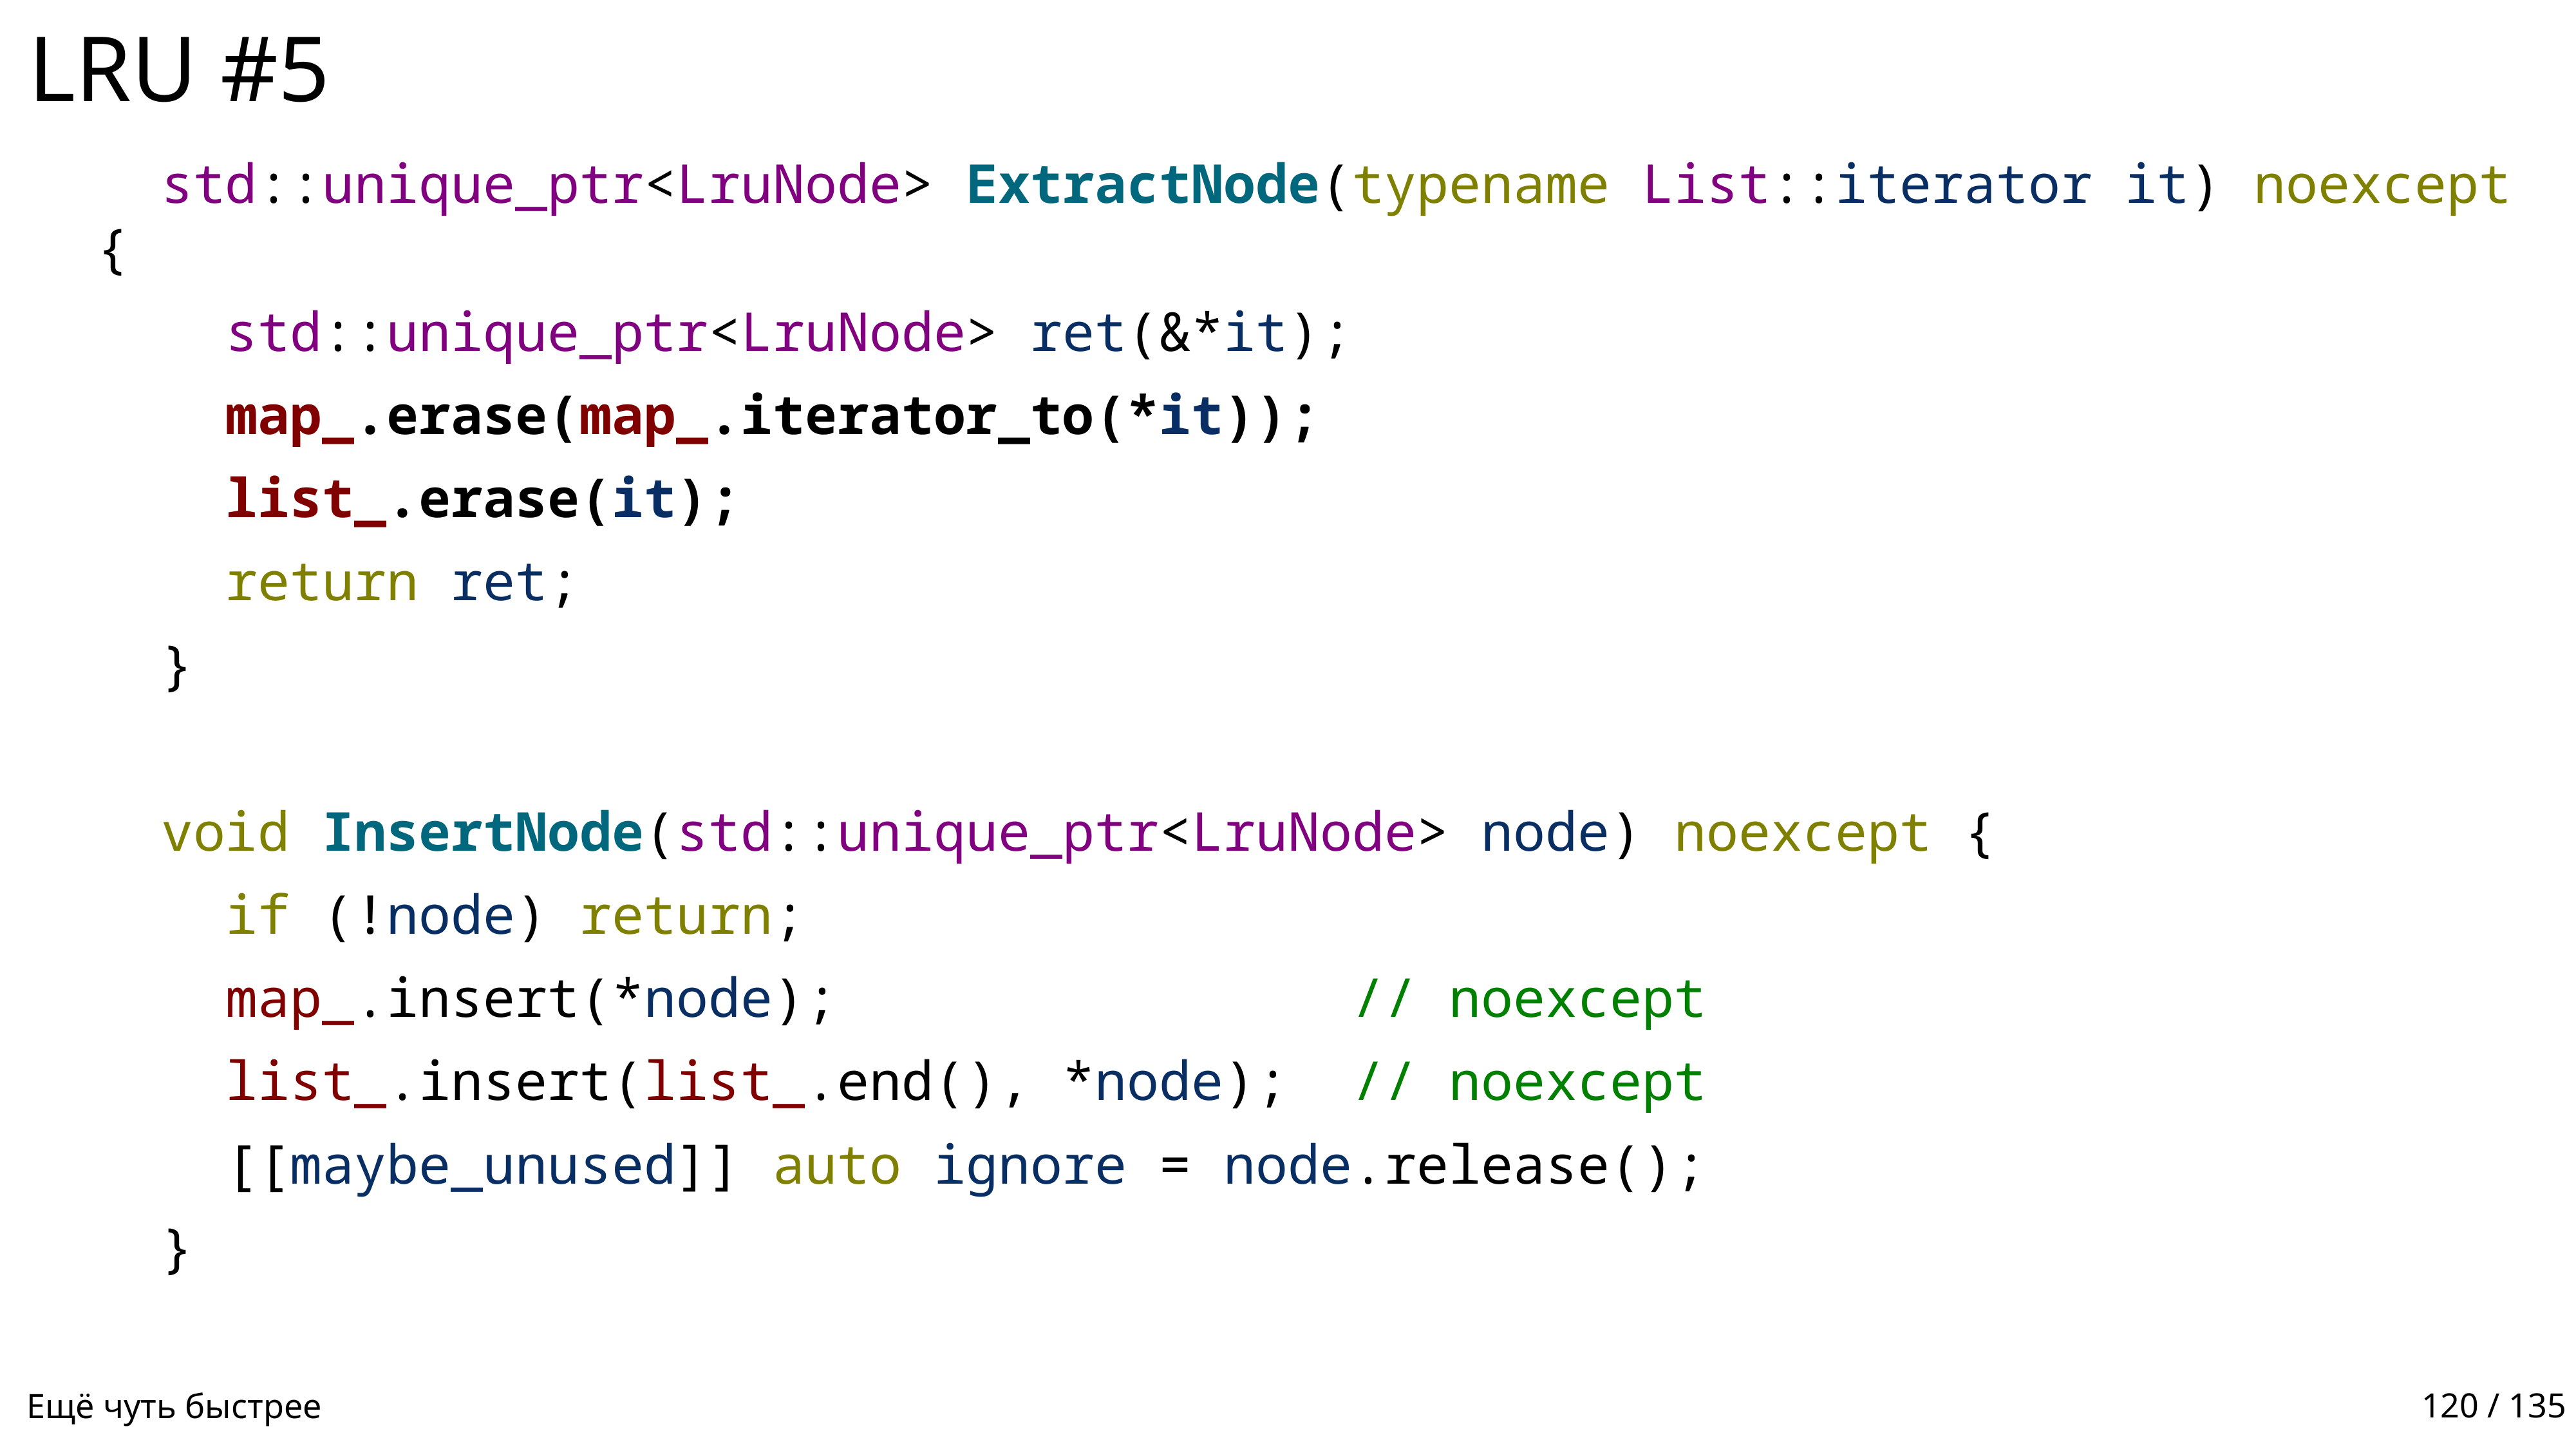

# LRU #5
 std::unique_ptr<LruNode> ExtractNode(typename List::iterator it) noexcept {
 std::unique_ptr<LruNode> ret(&*it);
 map_.erase(map_.iterator_to(*it));
 list_.erase(it);
 return ret;
 }
 void InsertNode(std::unique_ptr<LruNode> node) noexcept {
 if (!node) return;
 map_.insert(*node); // noexcept
 list_.insert(list_.end(), *node); // noexcept
 [[maybe_unused]] auto ignore = node.release();
 }
Ещё чуть быстрее